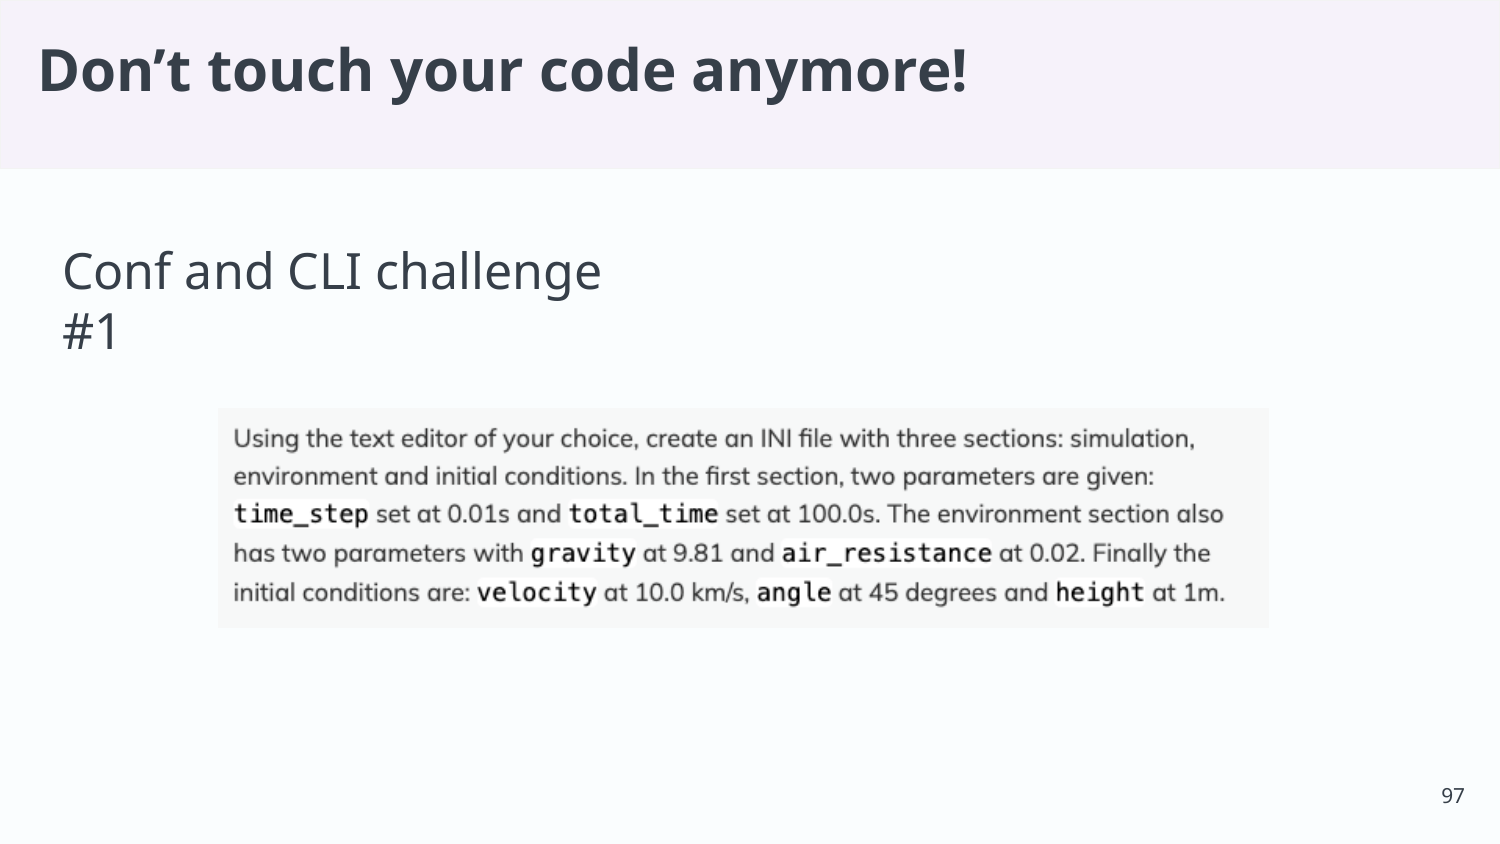

# Don’t touch your code anymore!
Conf and CLI challenge #1